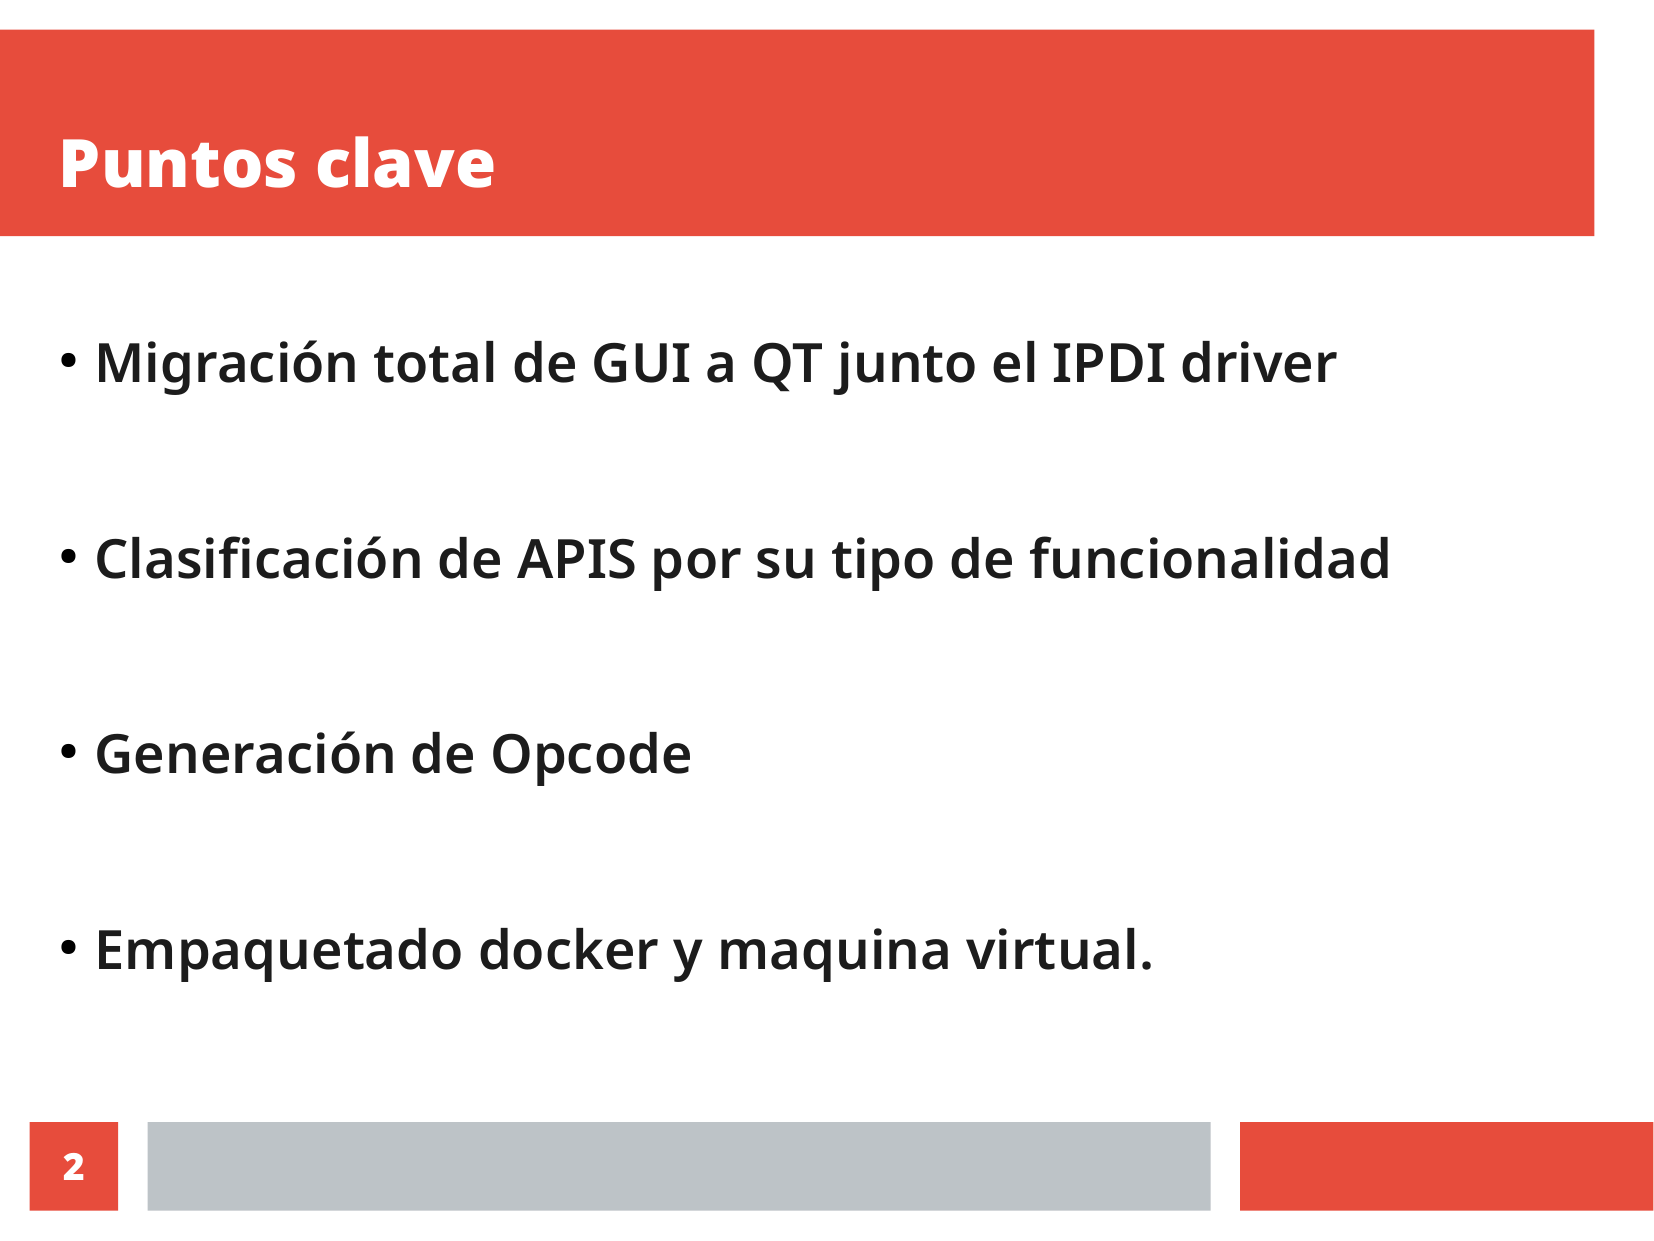

# Puntos clave
Migración total de GUI a QT junto el IPDI driver
Clasificación de APIS por su tipo de funcionalidad
Generación de Opcode
Empaquetado docker y maquina virtual.
2